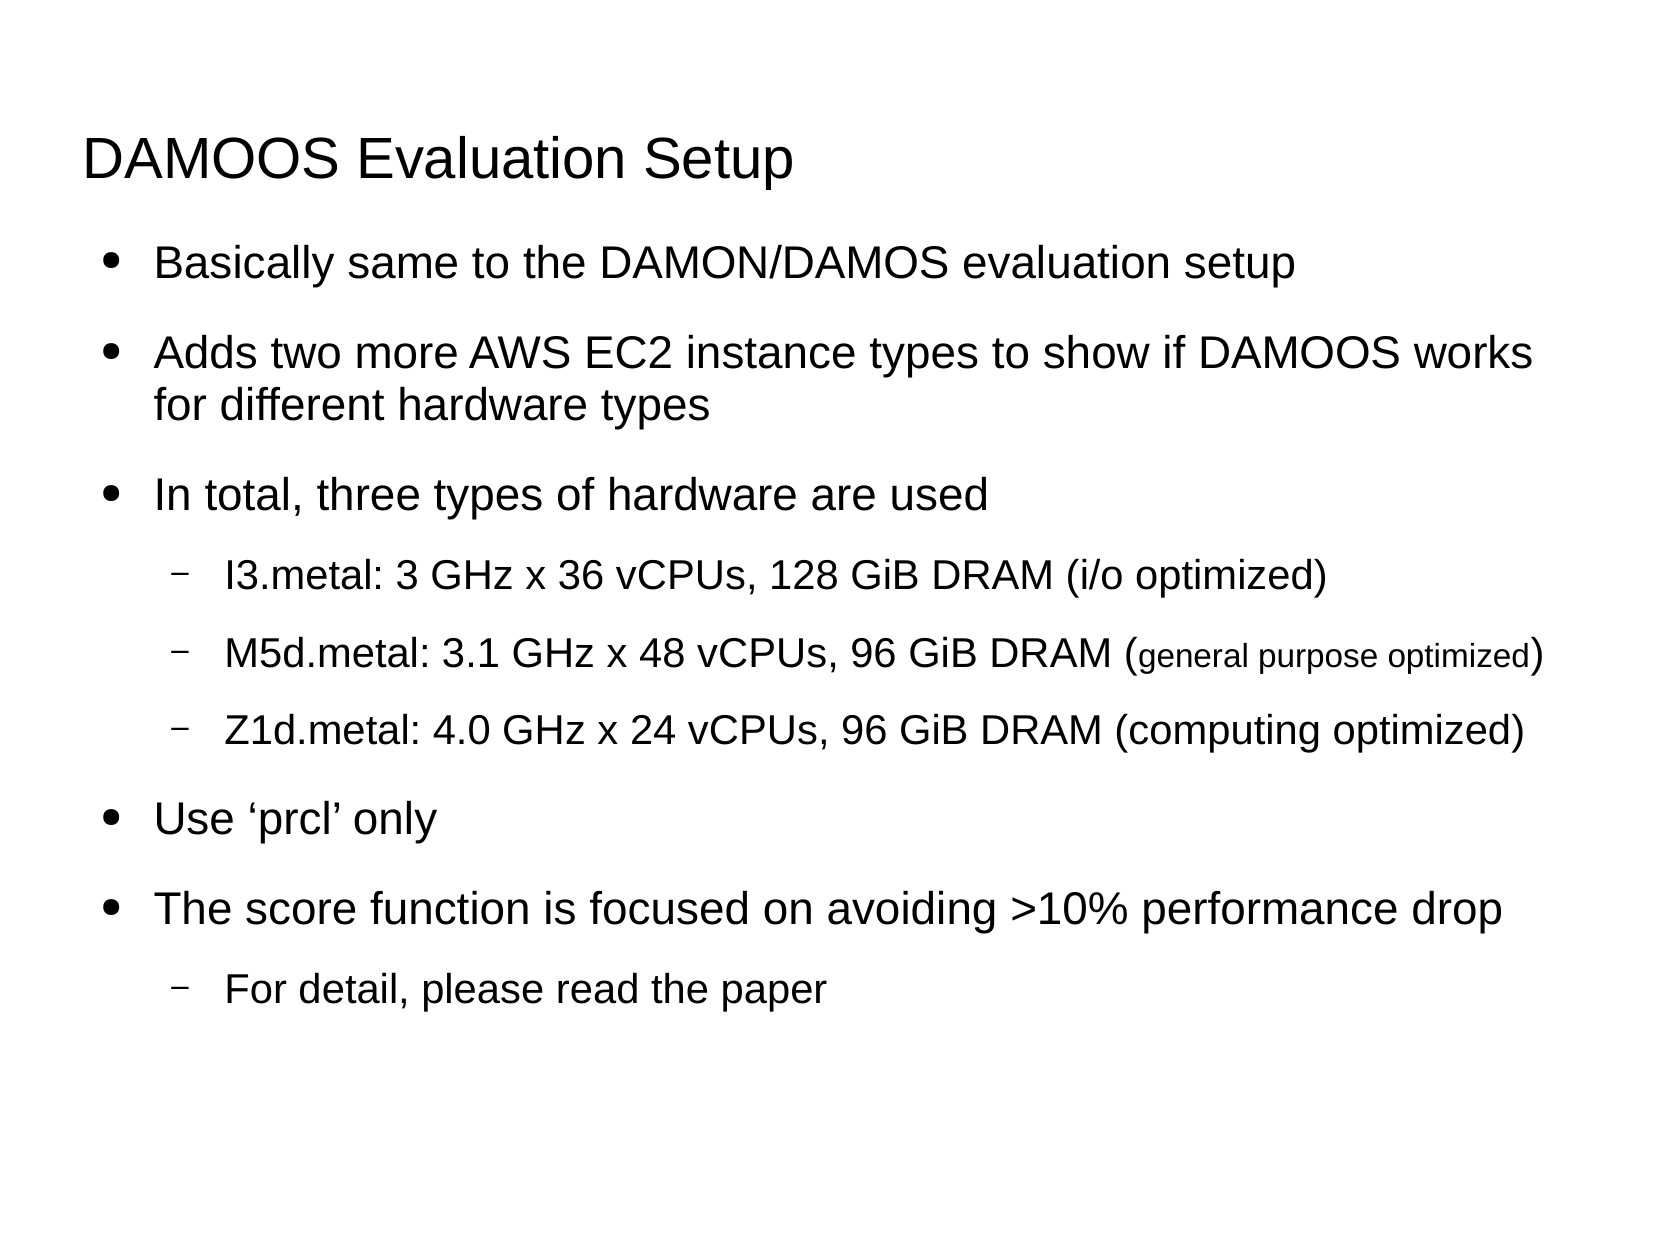

# DAMOOS Evaluation Setup
Basically same to the DAMON/DAMOS evaluation setup
Adds two more AWS EC2 instance types to show if DAMOOS works for different hardware types
In total, three types of hardware are used
I3.metal: 3 GHz x 36 vCPUs, 128 GiB DRAM (i/o optimized)
M5d.metal: 3.1 GHz x 48 vCPUs, 96 GiB DRAM (general purpose optimized)
Z1d.metal: 4.0 GHz x 24 vCPUs, 96 GiB DRAM (computing optimized)
Use ‘prcl’ only
The score function is focused on avoiding >10% performance drop
For detail, please read the paper